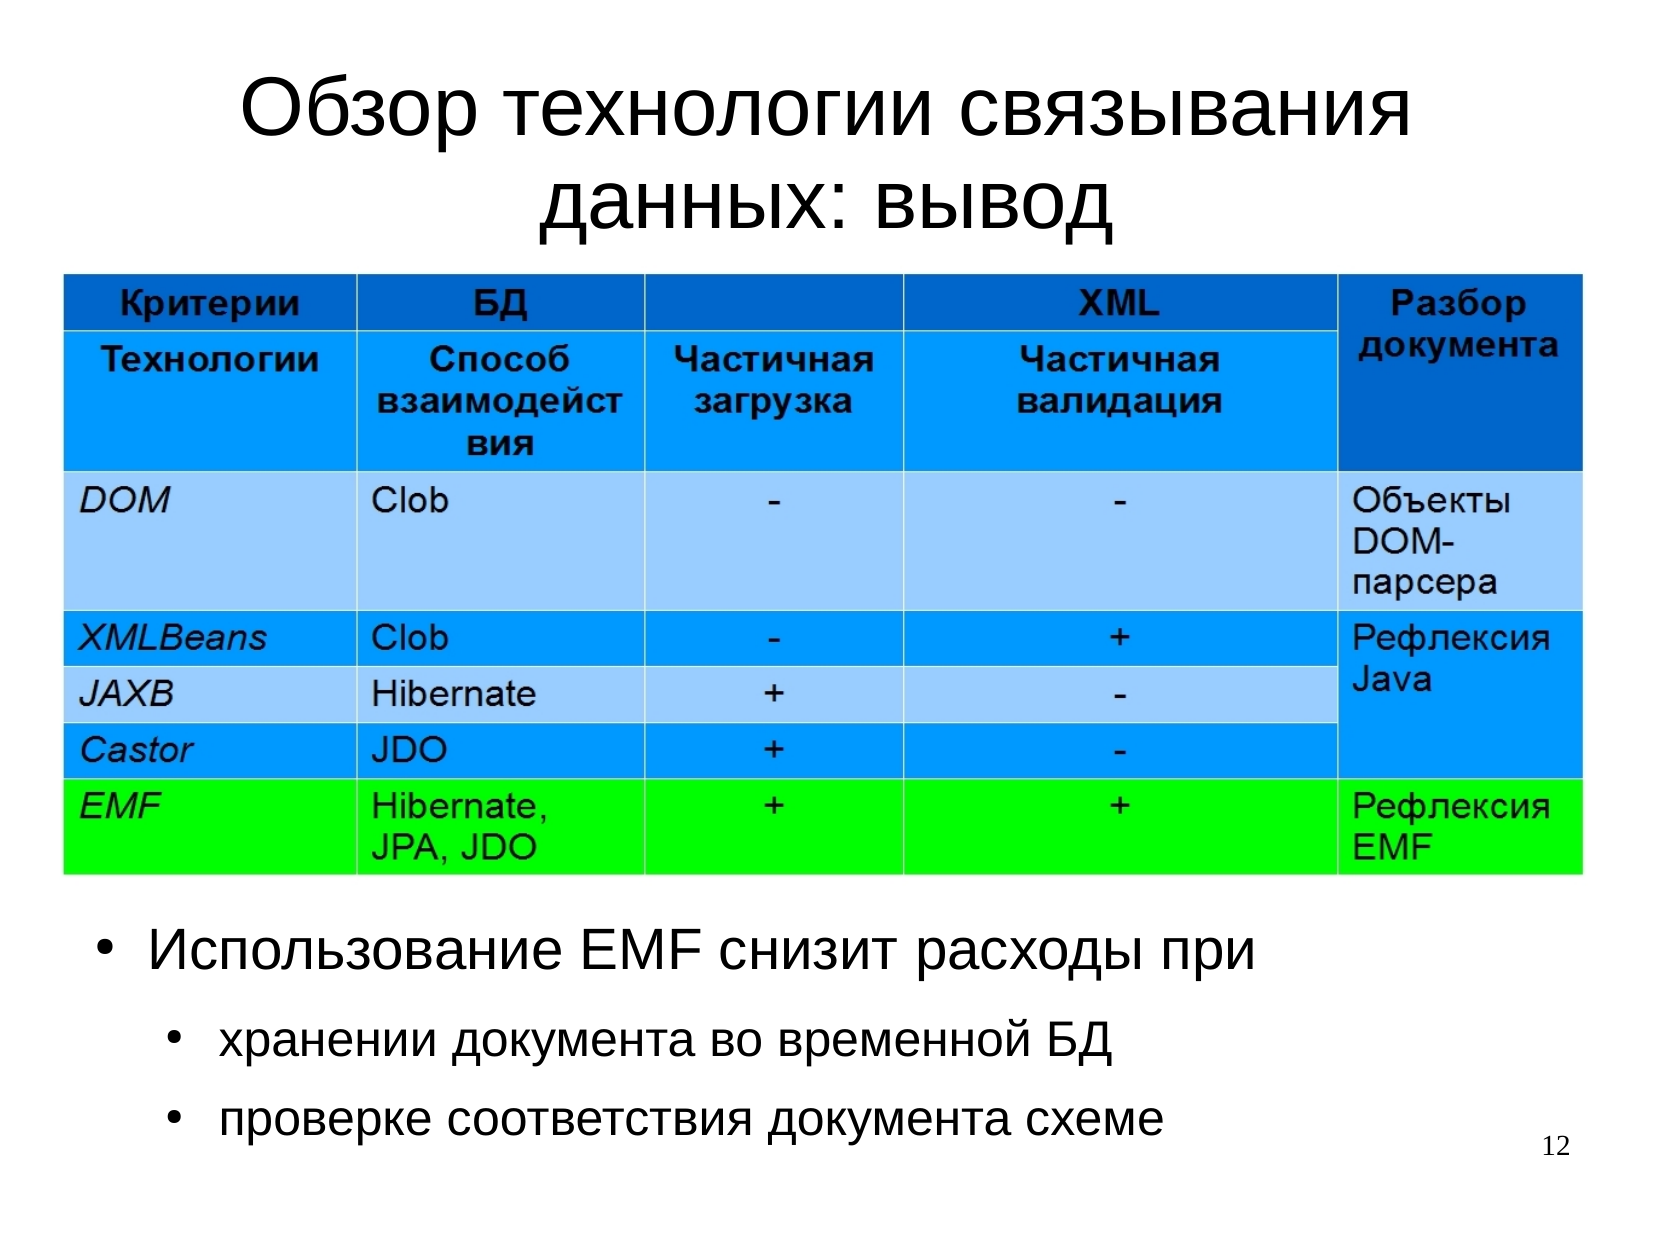

# Обзор технологии связывания данных: вывод
Использование EMF снизит расходы при
хранении документа во временной БД
проверке соответствия документа схеме
12